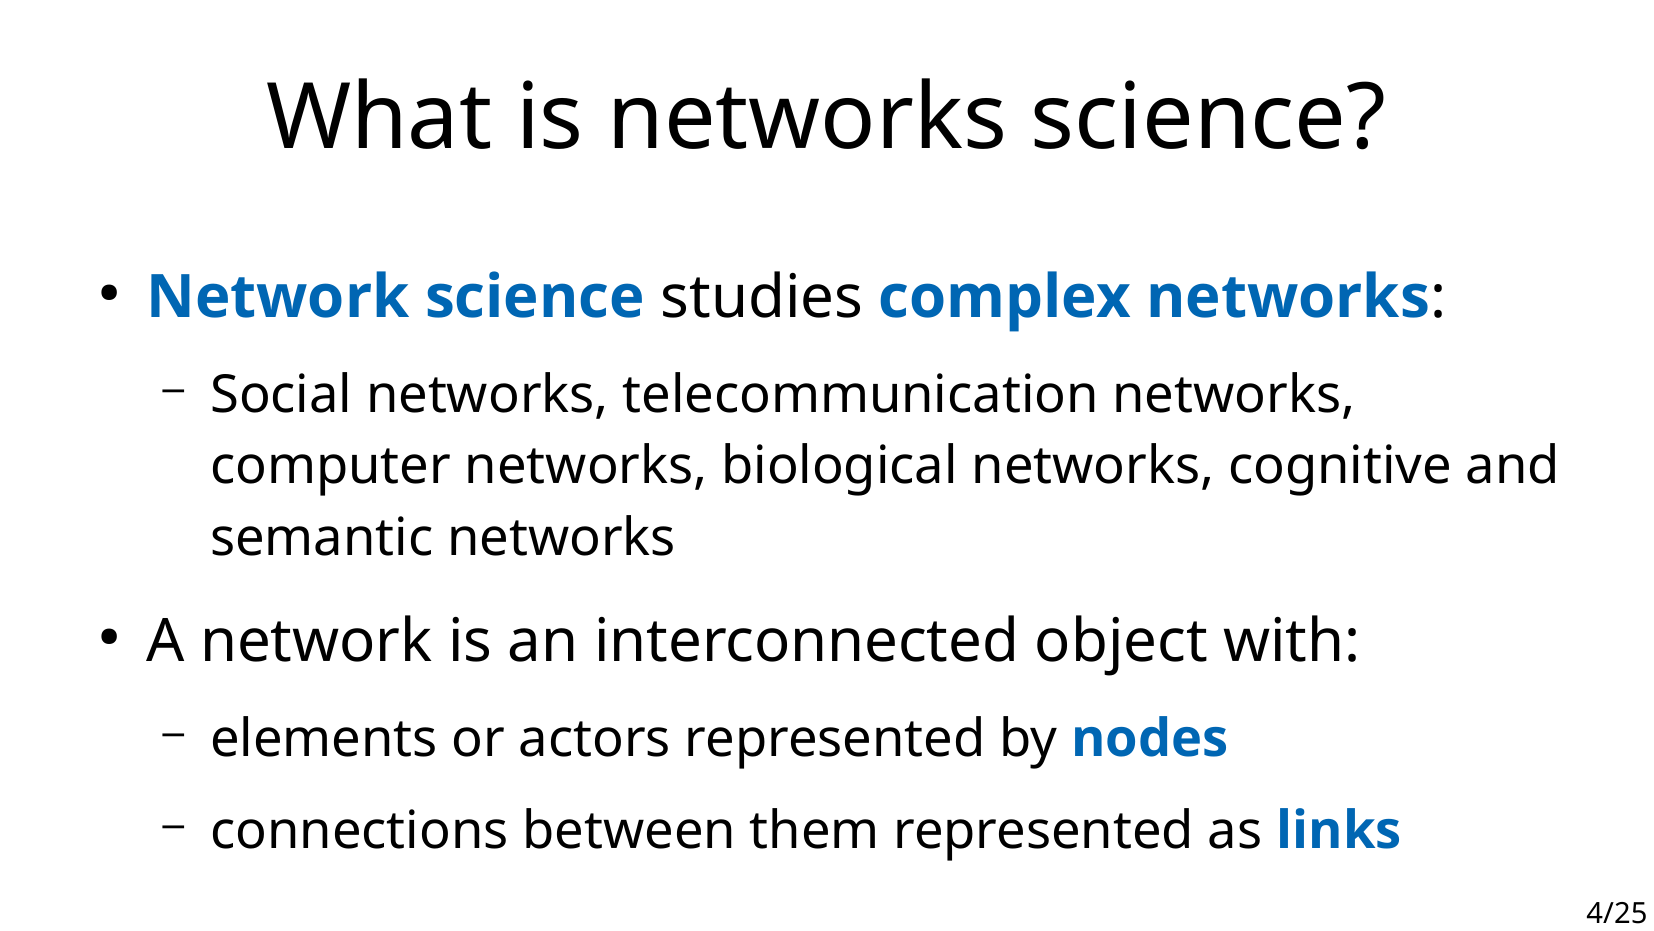

# What is networks science?
Network science studies complex networks:
Social networks, telecommunication networks, computer networks, biological networks, cognitive and semantic networks
A network is an interconnected object with:
elements or actors represented by nodes
connections between them represented as links
4